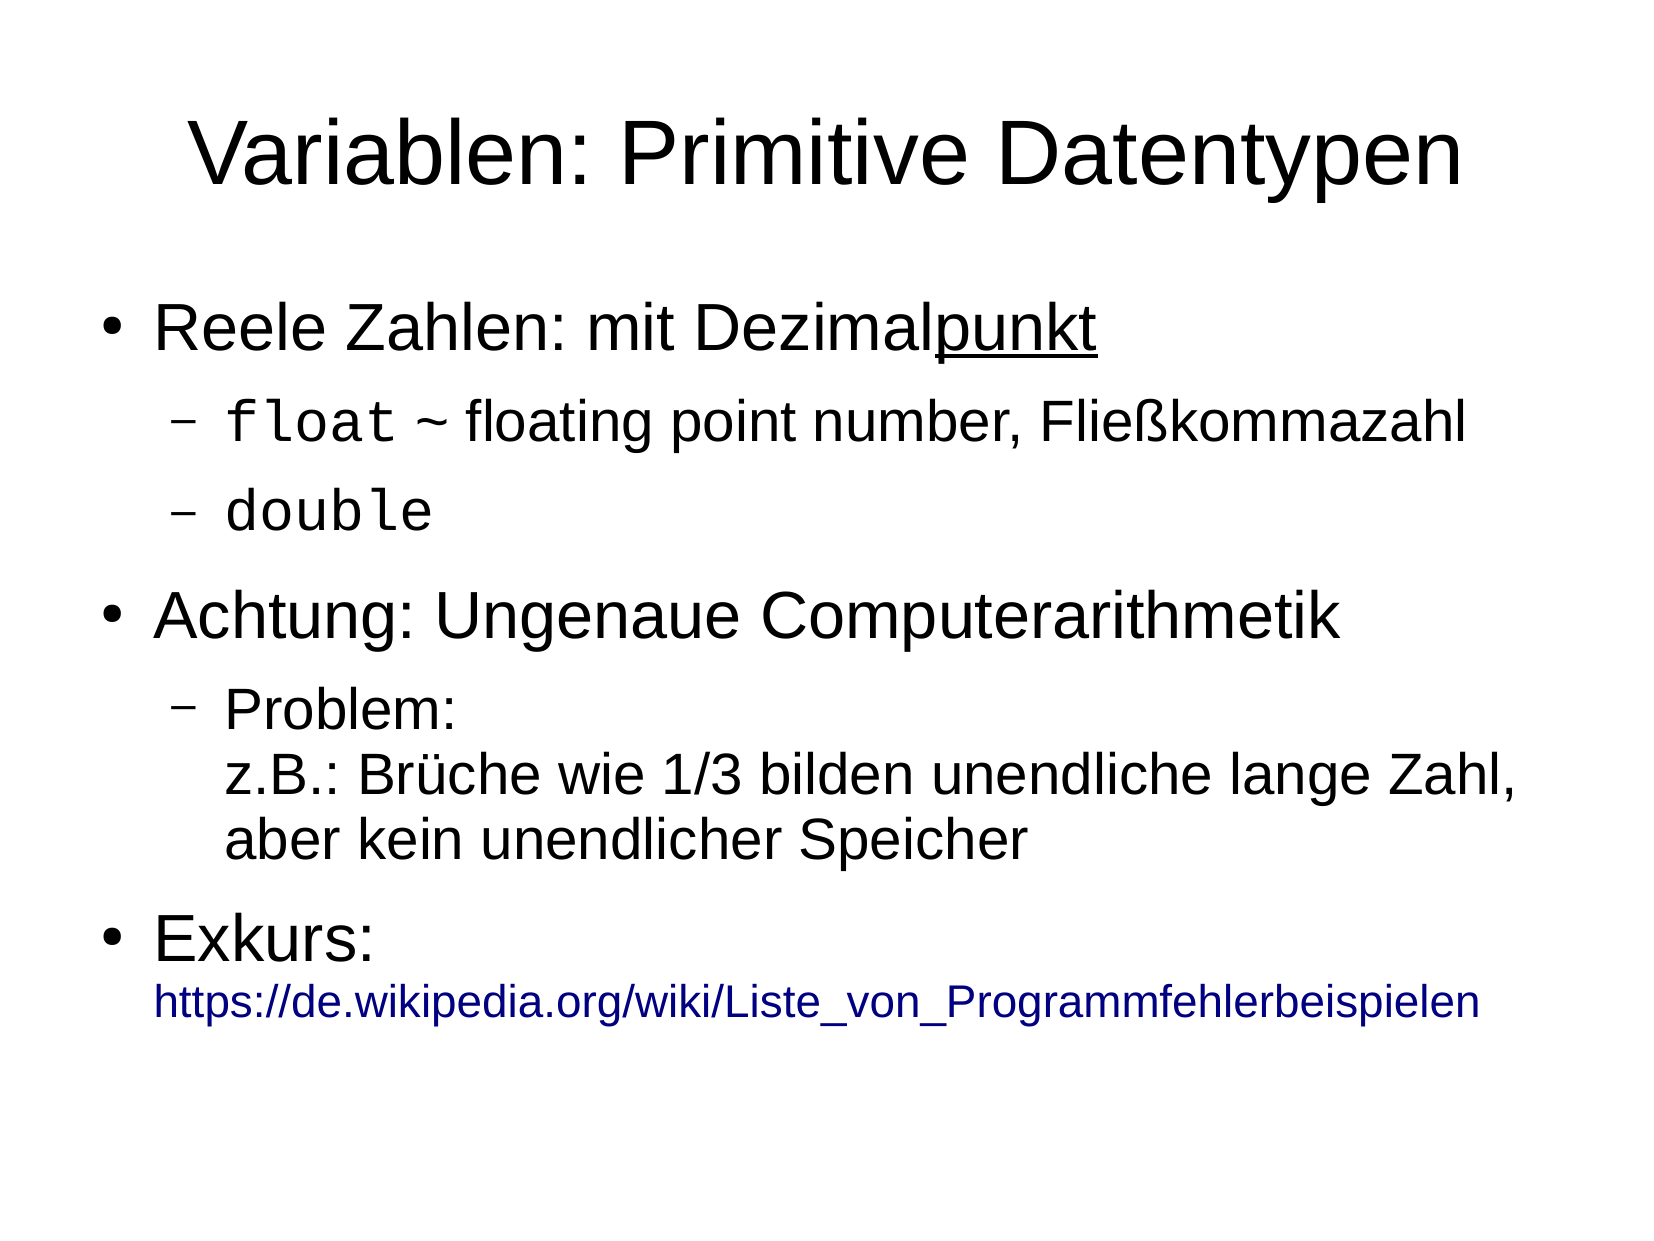

# Variablen: Primitive Datentypen
Reele Zahlen: mit Dezimalpunkt
float ~ floating point number, Fließkommazahl
double
Achtung: Ungenaue Computerarithmetik
Problem:
z.B.: Brüche wie 1/3 bilden unendliche lange Zahl,
aber kein unendlicher Speicher
Exkurs:https://de.wikipedia.org/wiki/Liste_von_Programmfehlerbeispielen